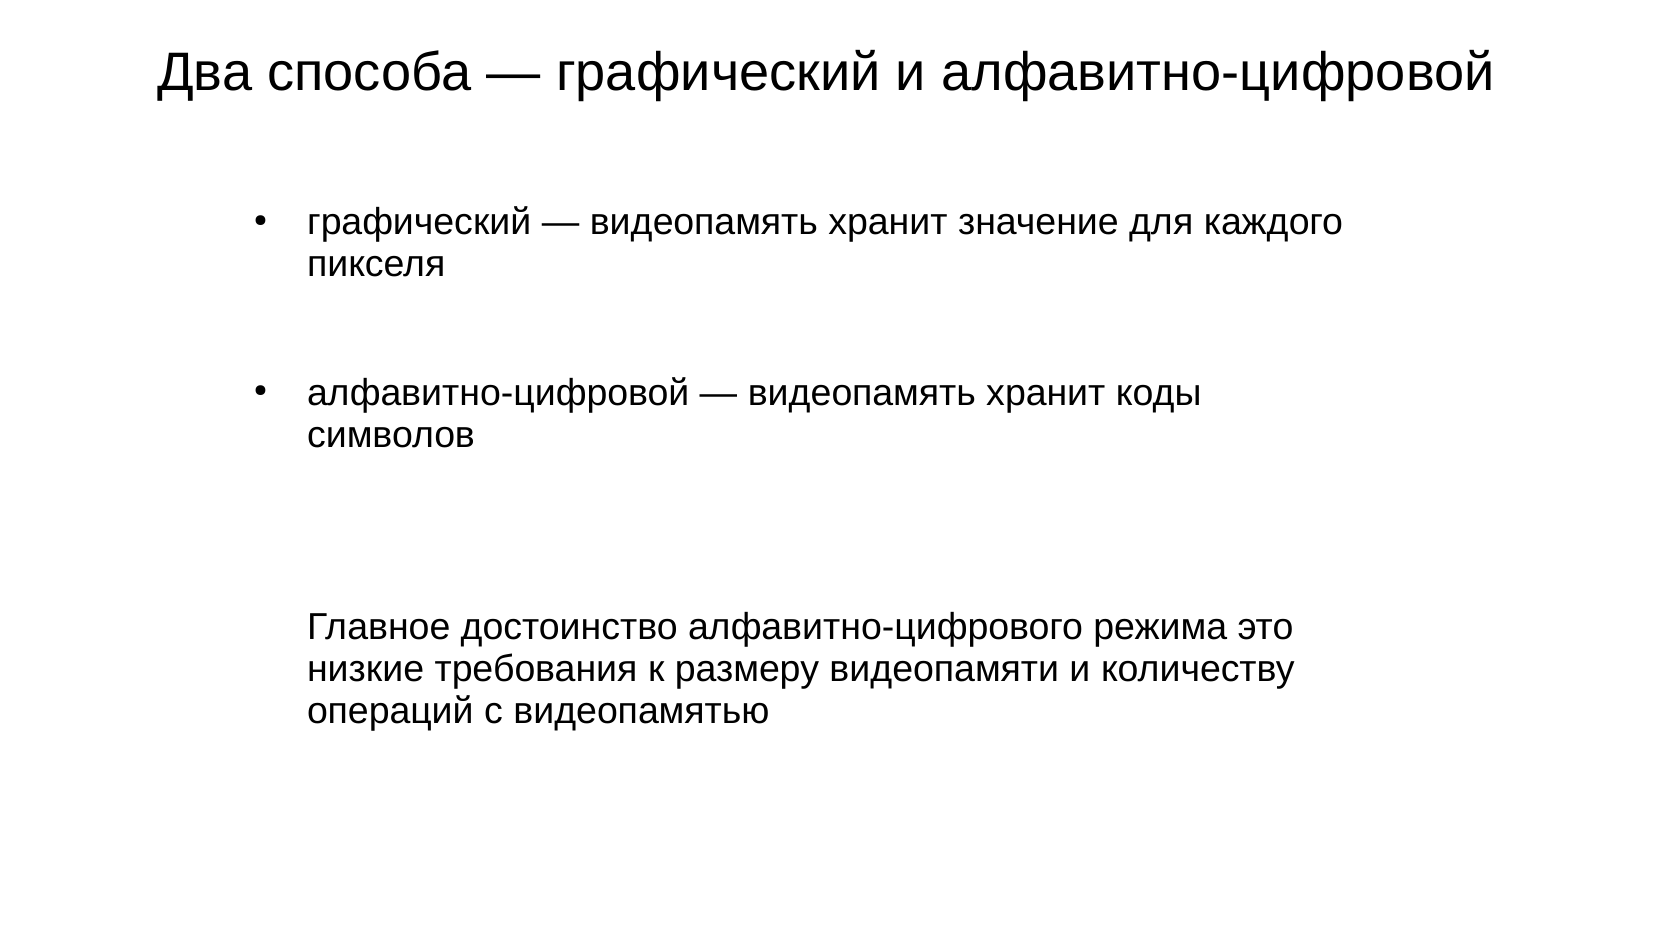

# Два способа — графический и алфавитно-цифровой
графический — видеопамять хранит значение для каждого пикселя
алфавитно-цифровой — видеопамять хранит коды символов
Главное достоинство алфавитно-цифрового режима это низкие требования к размеру видеопамяти и количеству операций с видеопамятью